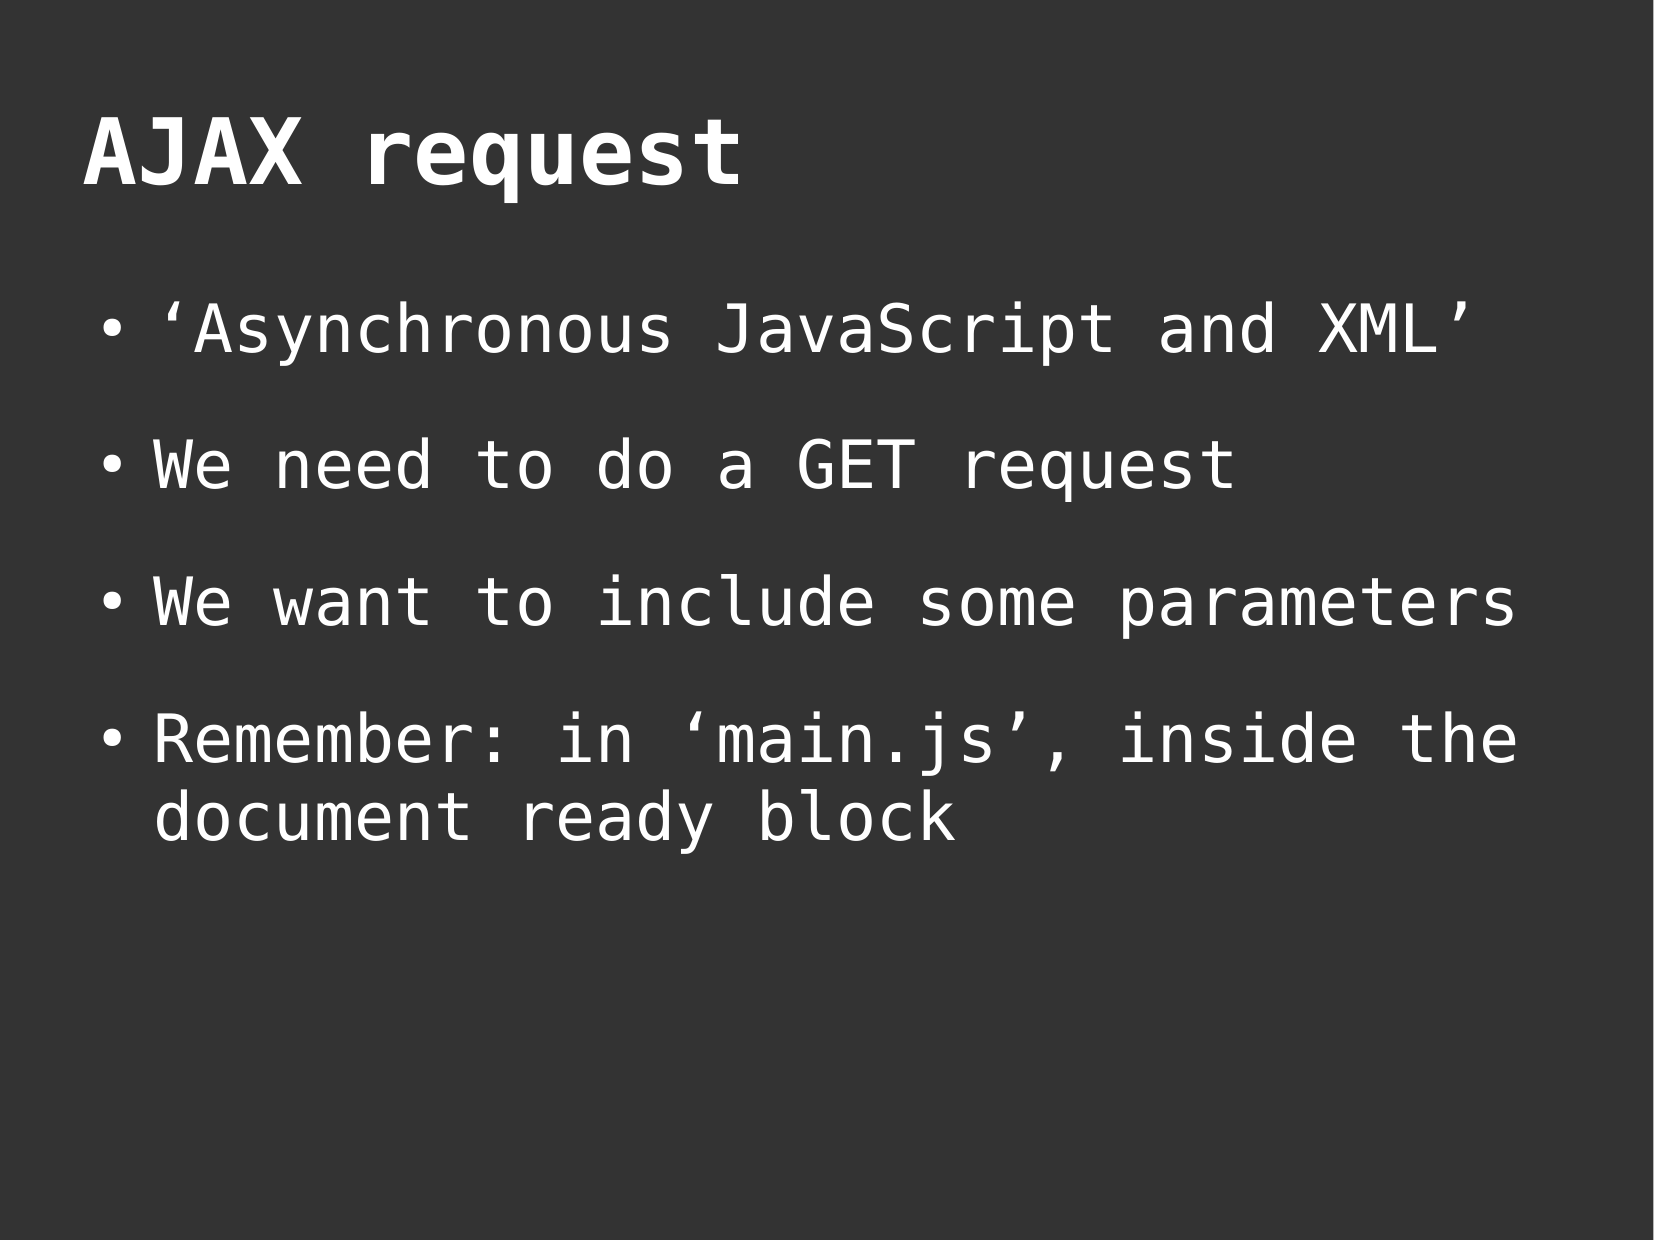

# AJAX request
‘Asynchronous JavaScript and XML’
We need to do a GET request
We want to include some parameters
Remember: in ‘main.js’, inside the document ready block